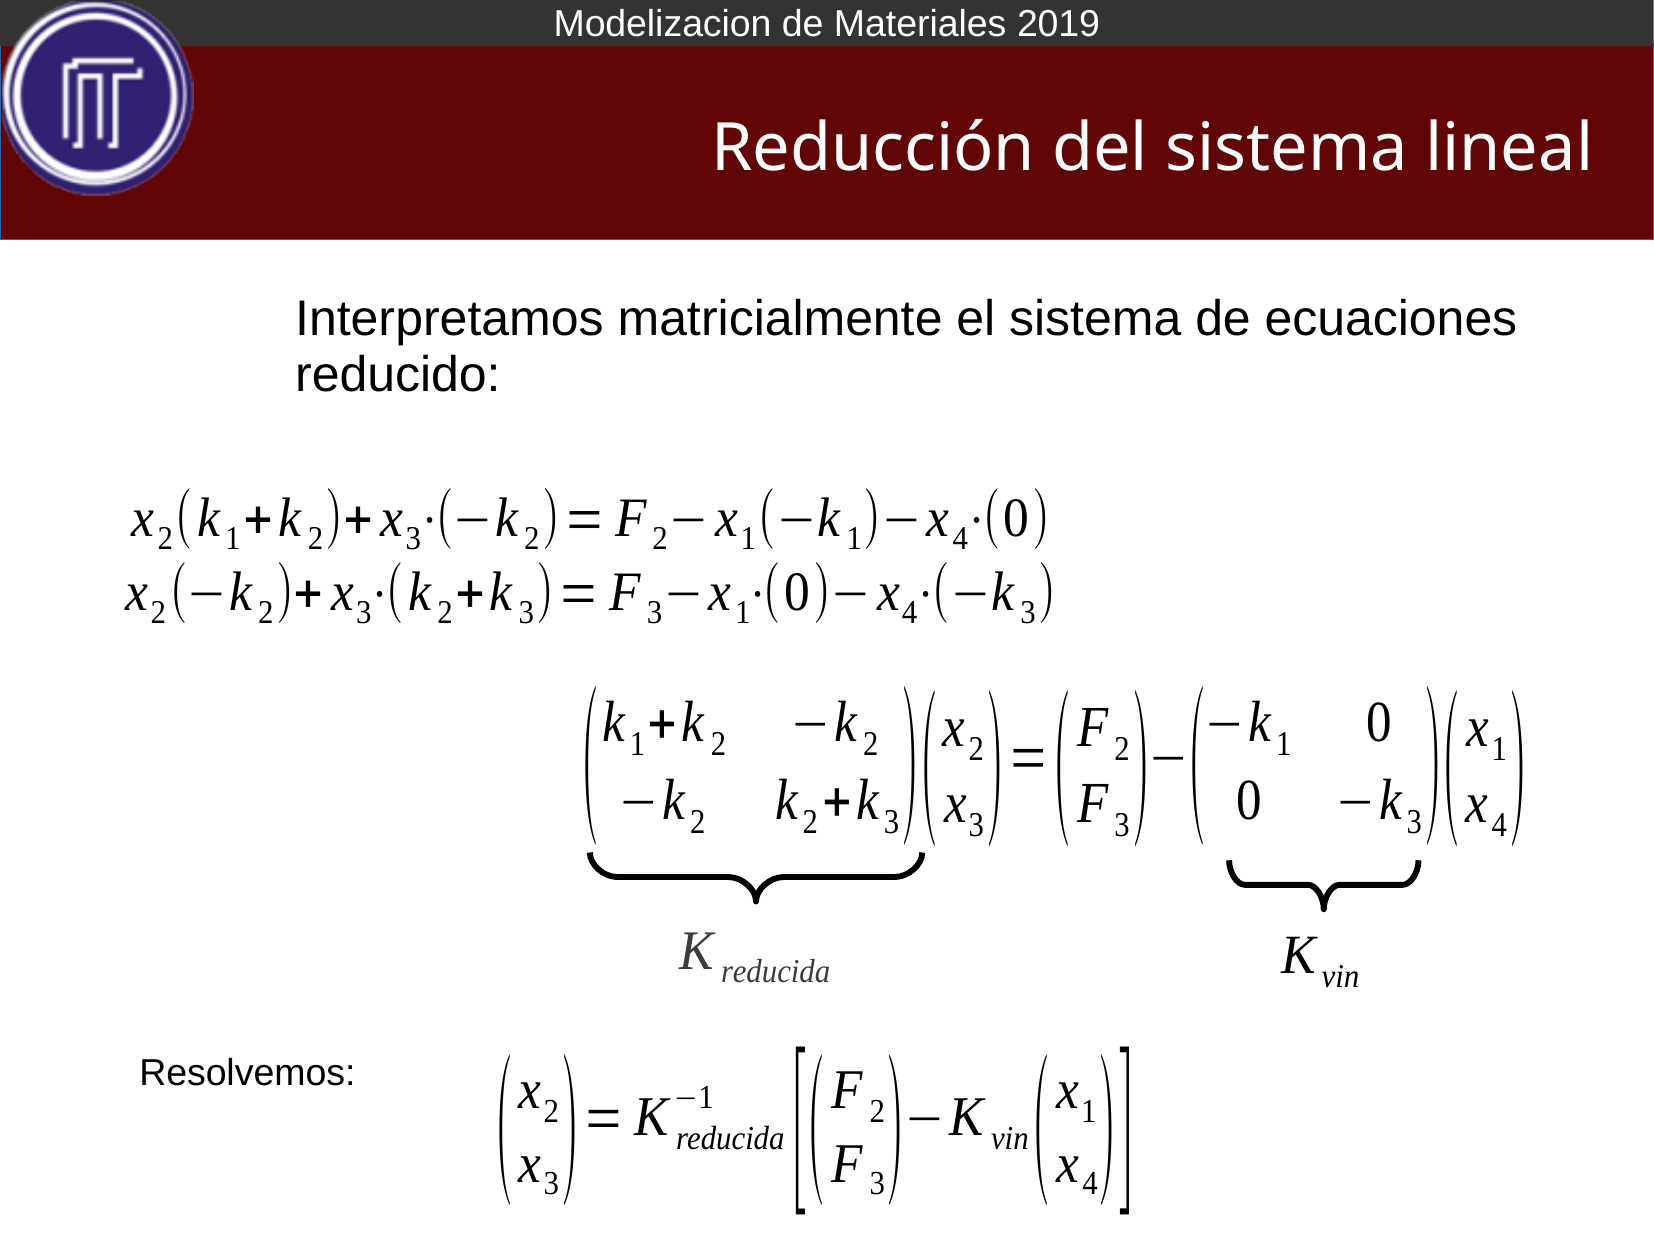

# Reducción del sistema lineal
Interpretamos matricialmente el sistema de ecuaciones reducido:
Resolvemos: